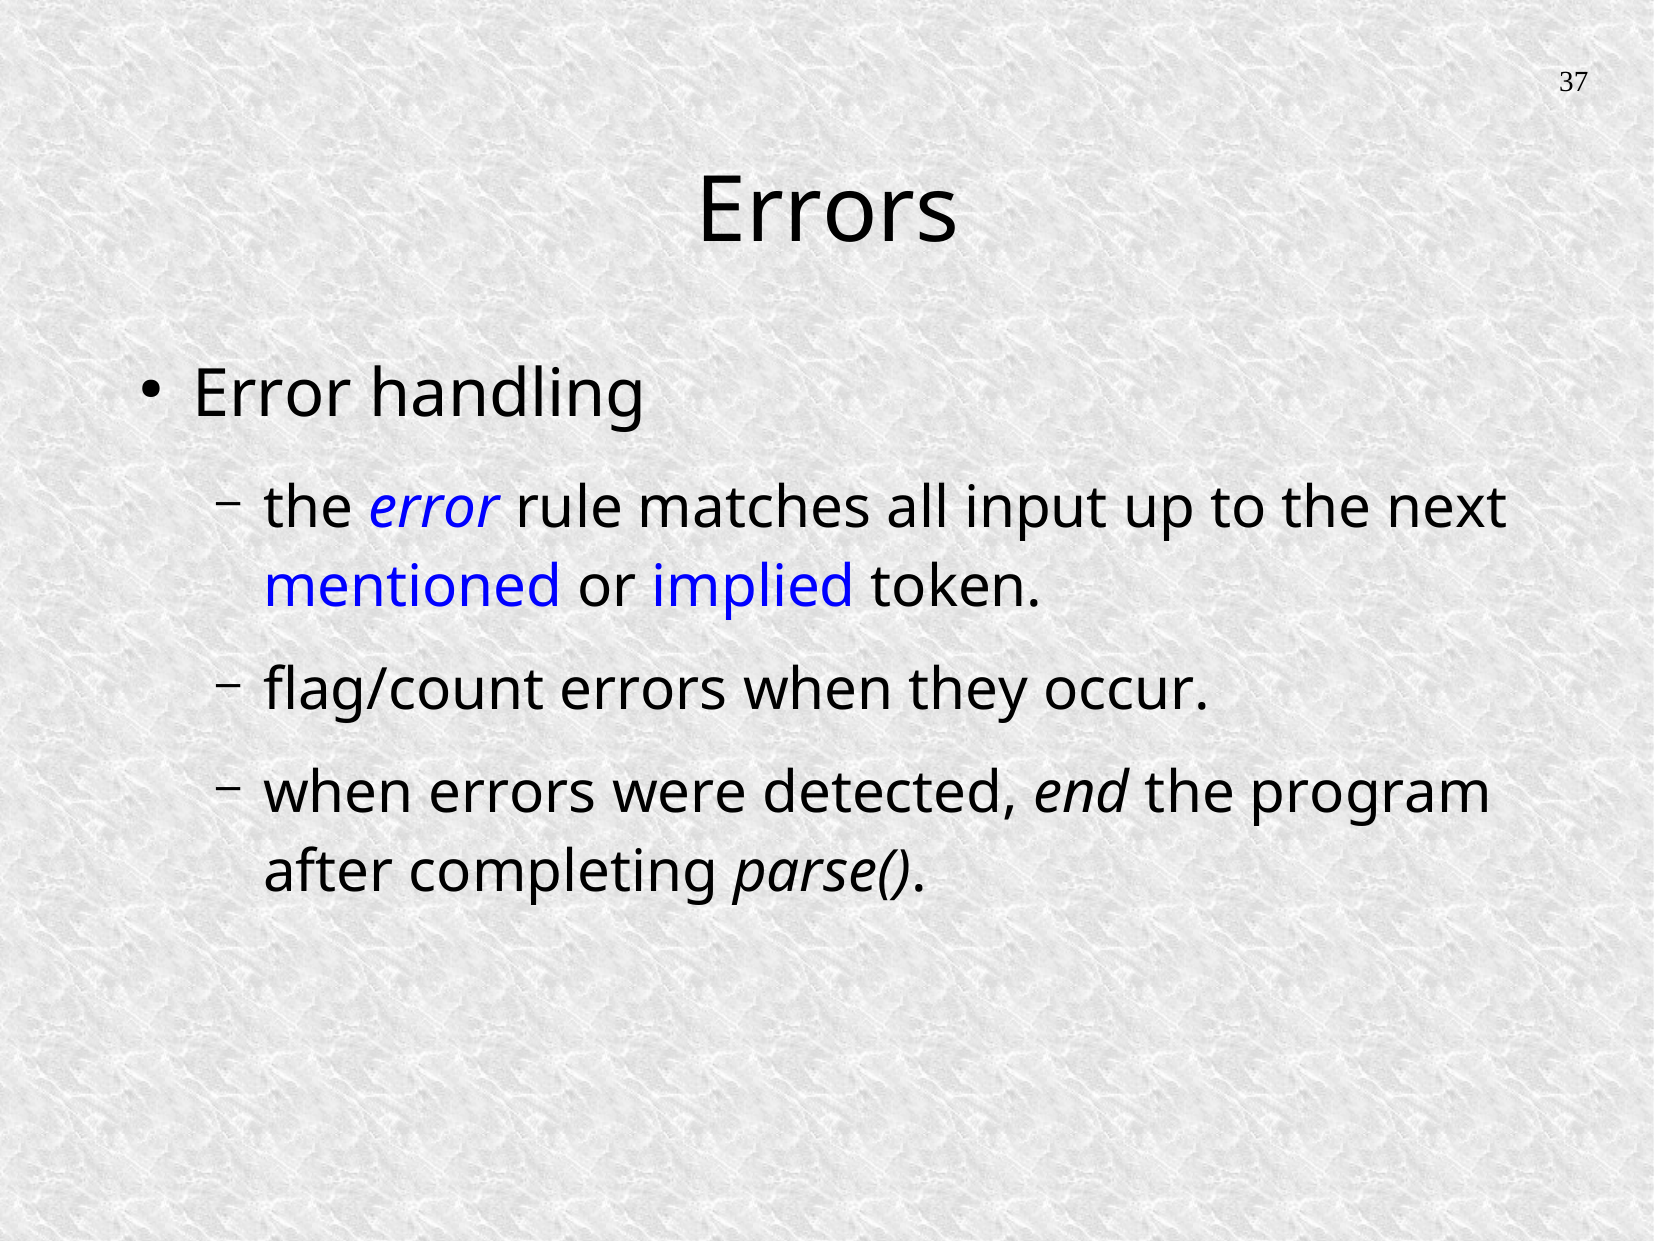

37
# Errors
Error handling
the error rule matches all input up to the next mentioned or implied token.
flag/count errors when they occur.
when errors were detected, end the program after completing parse().